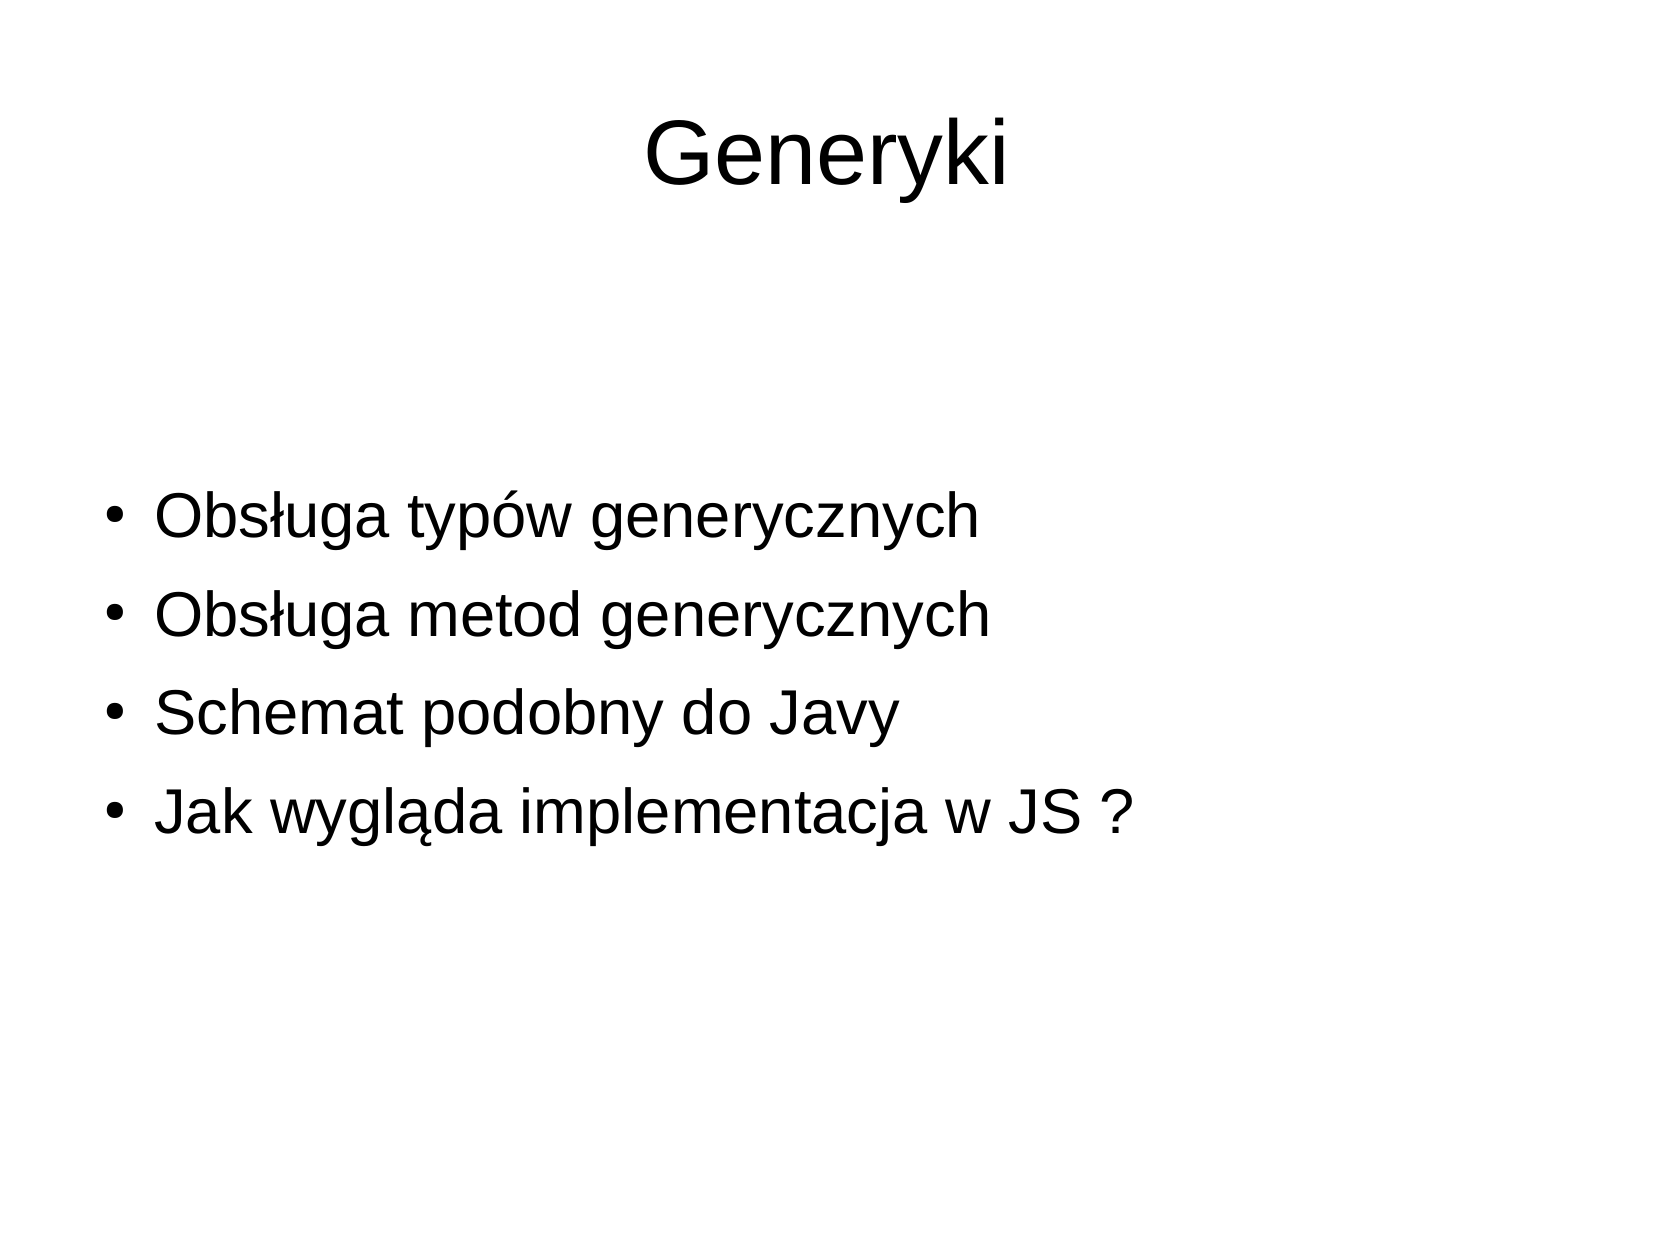

# Generyki
Obsługa typów generycznych
Obsługa metod generycznych
Schemat podobny do Javy
Jak wygląda implementacja w JS ?